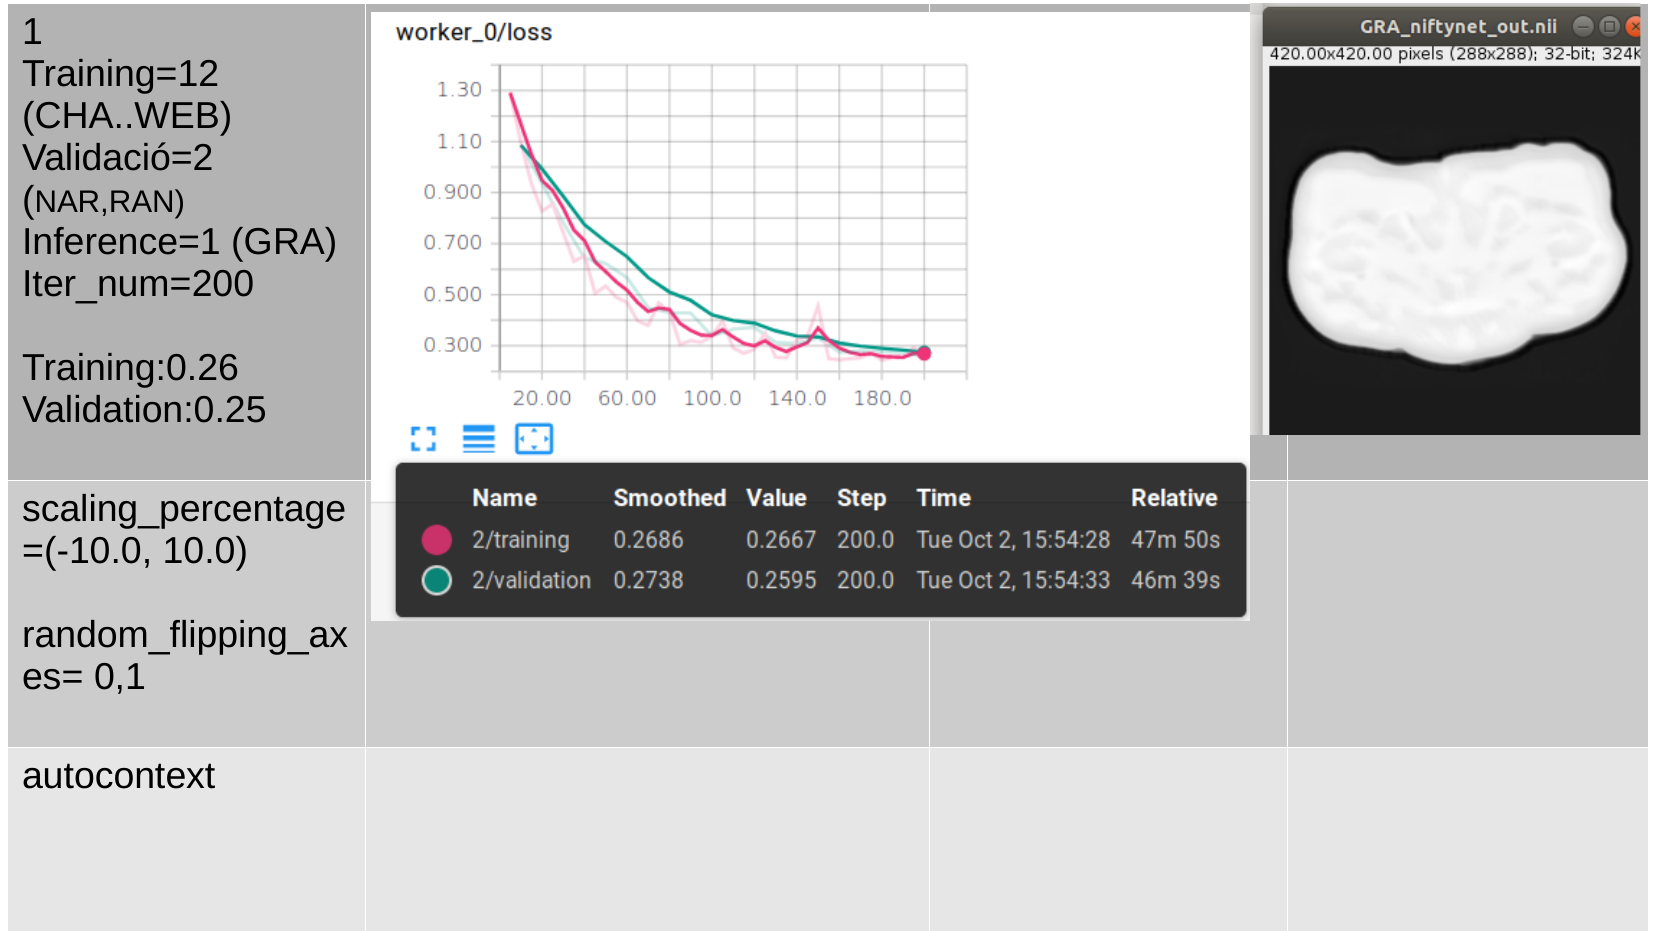

| 1 Training=12 (CHA..WEB) Validació=2 (NAR,RAN) Inference=1 (GRA) Iter\_num=200 Training:0.26 Validation:0.25 | | | |
| --- | --- | --- | --- |
| scaling\_percentage=(-10.0, 10.0) random\_flipping\_axes= 0,1 | | | |
| autocontext | | | |